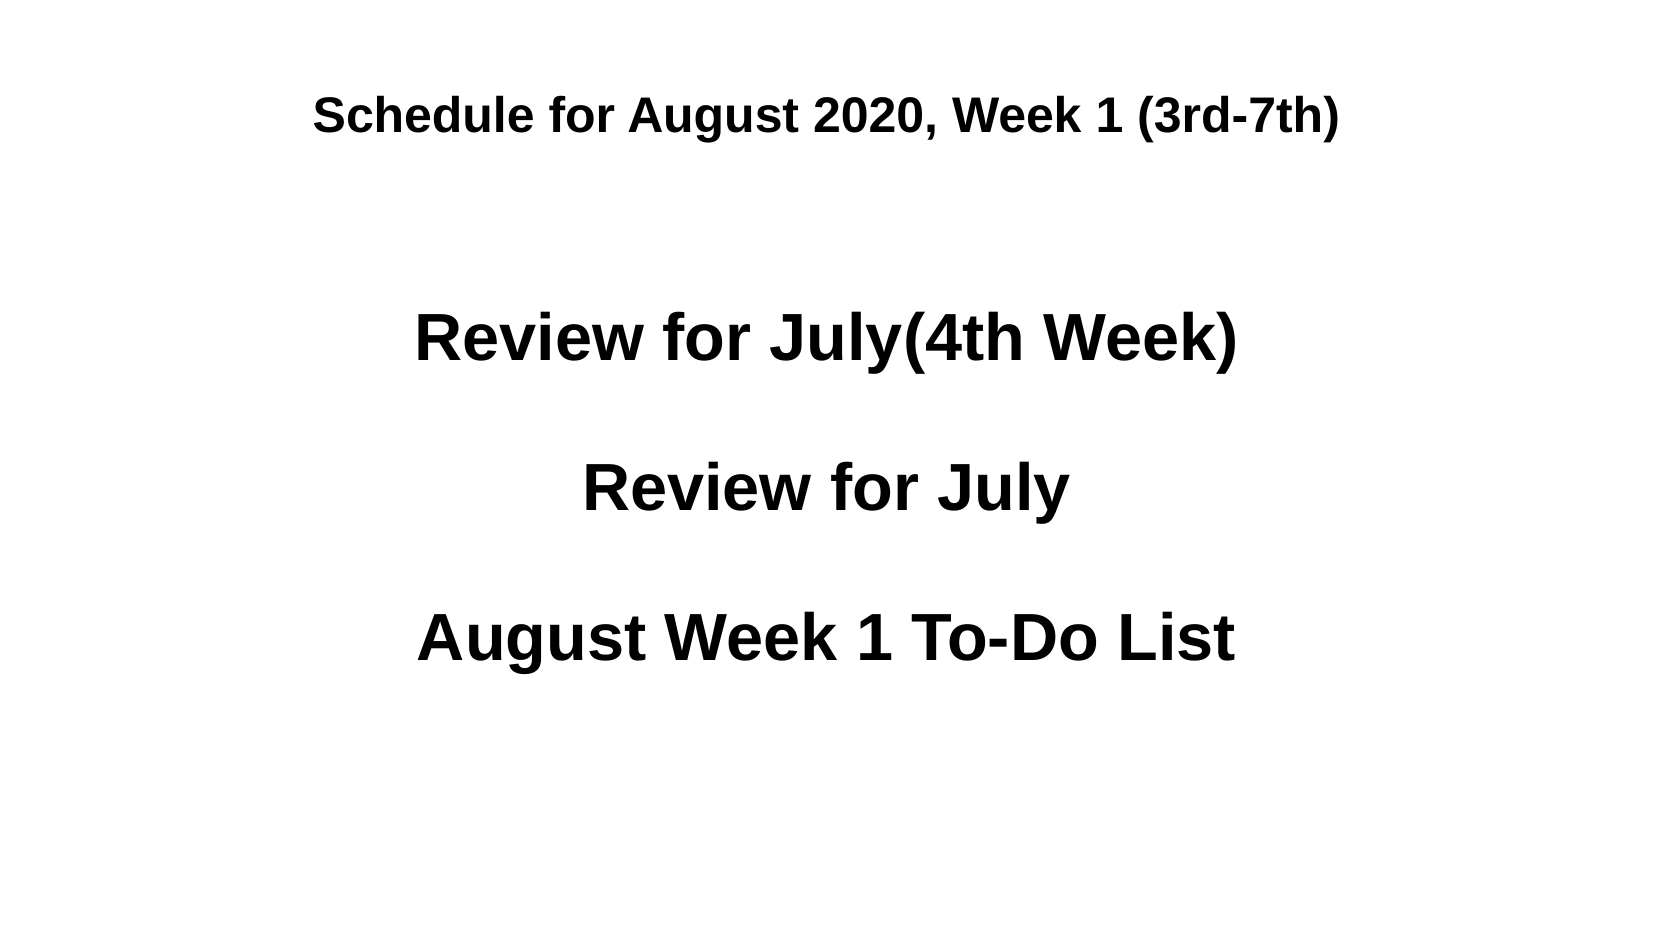

# Schedule for August 2020, Week 1 (3rd-7th)
Review for July(4th Week)
Review for July
August Week 1 To-Do List